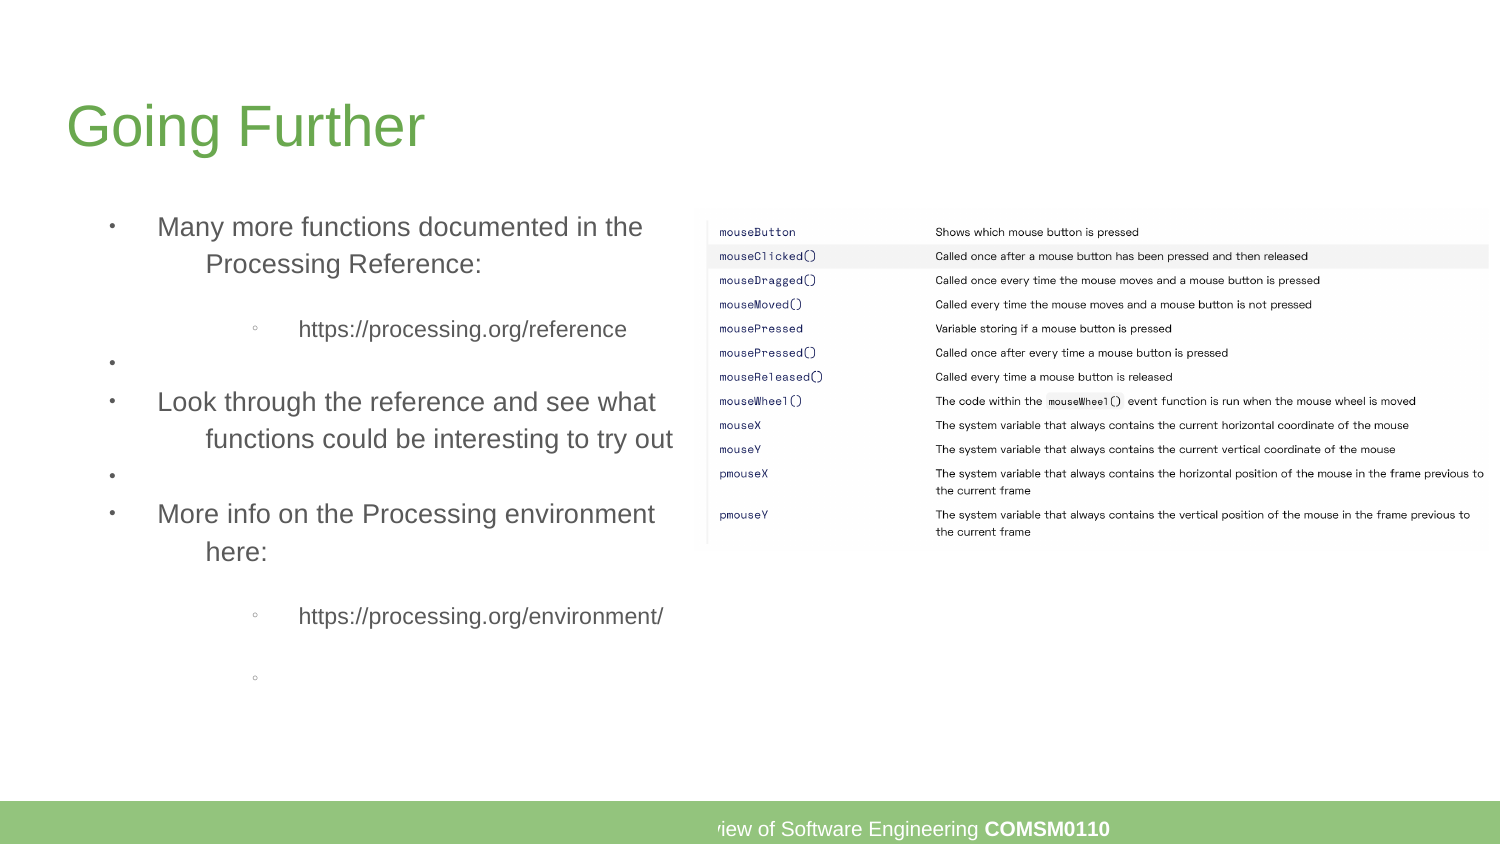

# Going Further
Many more functions documented in the Processing Reference:
https://processing.org/reference
Look through the reference and see what functions could be interesting to try out
More info on the Processing environment here:
https://processing.org/environment/